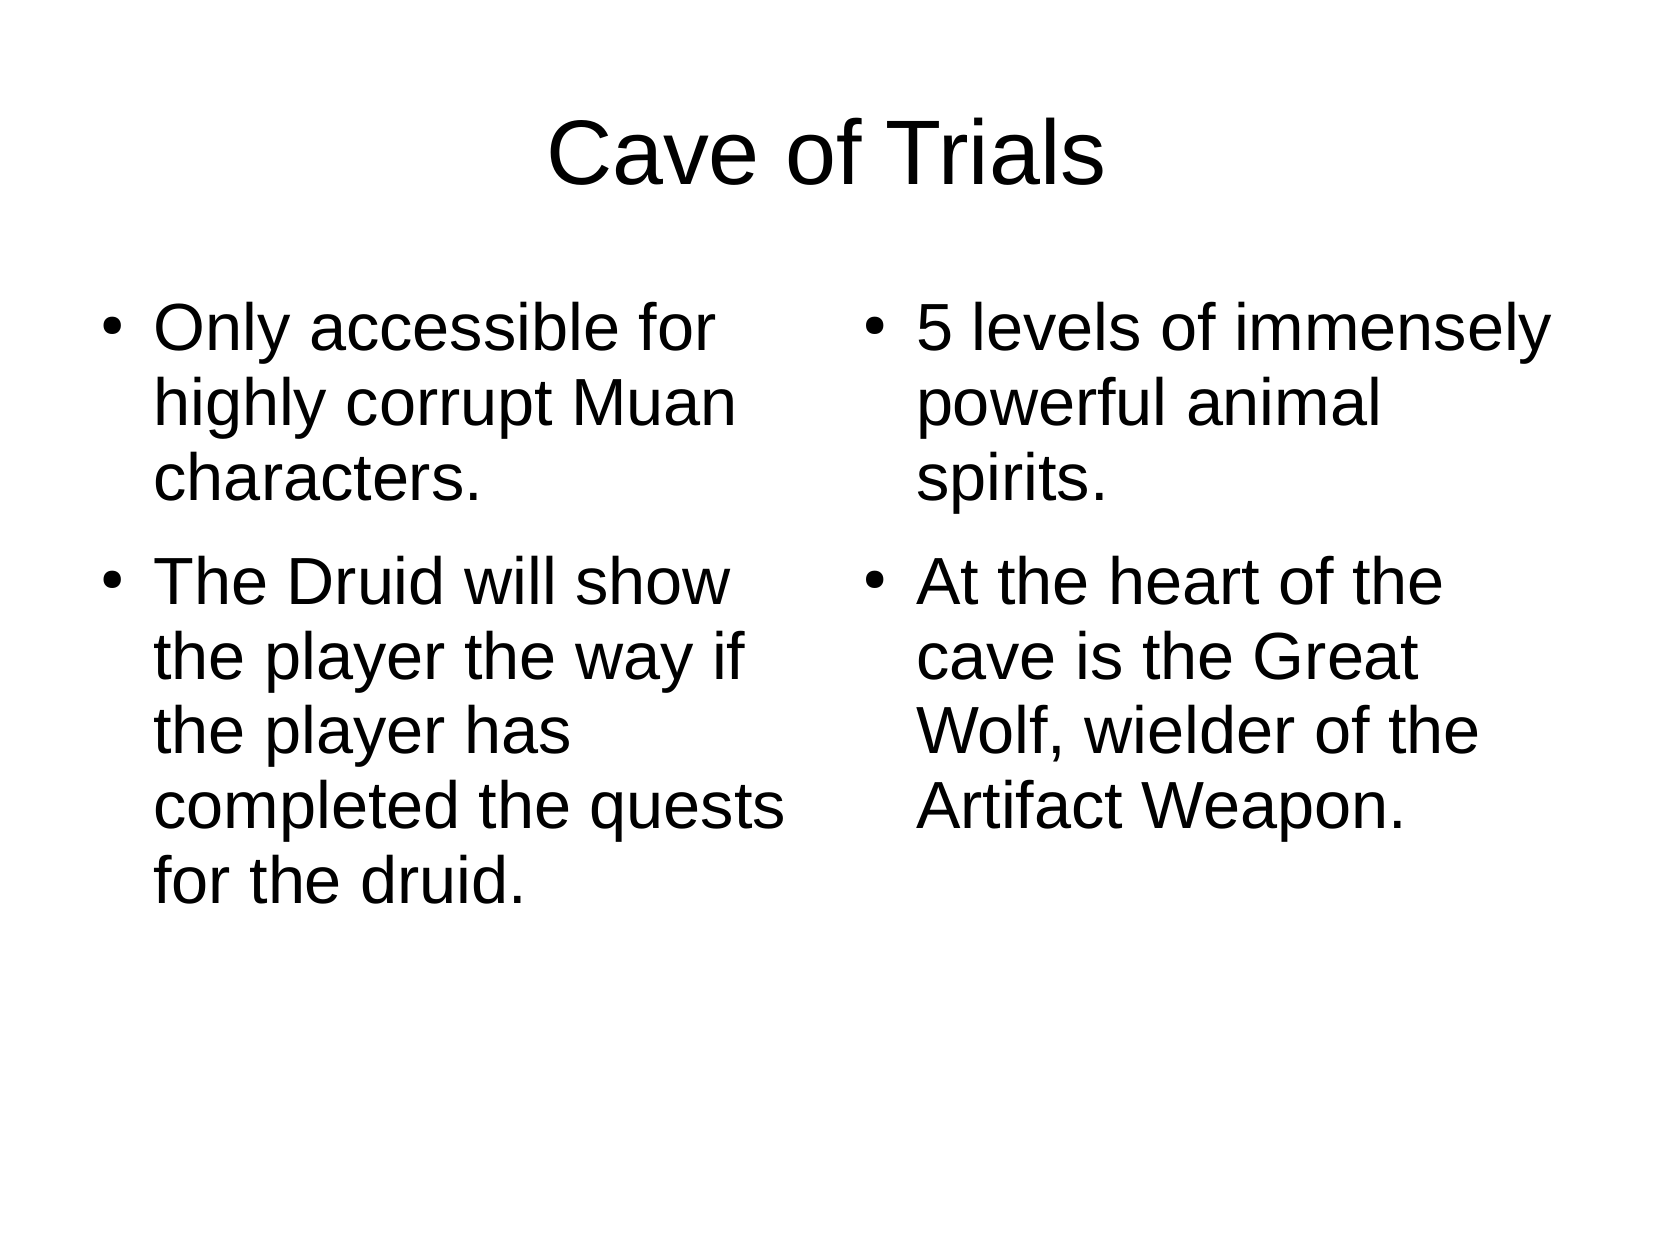

# Cave of Trials
Only accessible for highly corrupt Muan characters.
The Druid will show the player the way if the player has completed the quests for the druid.
5 levels of immensely powerful animal spirits.
At the heart of the cave is the Great Wolf, wielder of the Artifact Weapon.